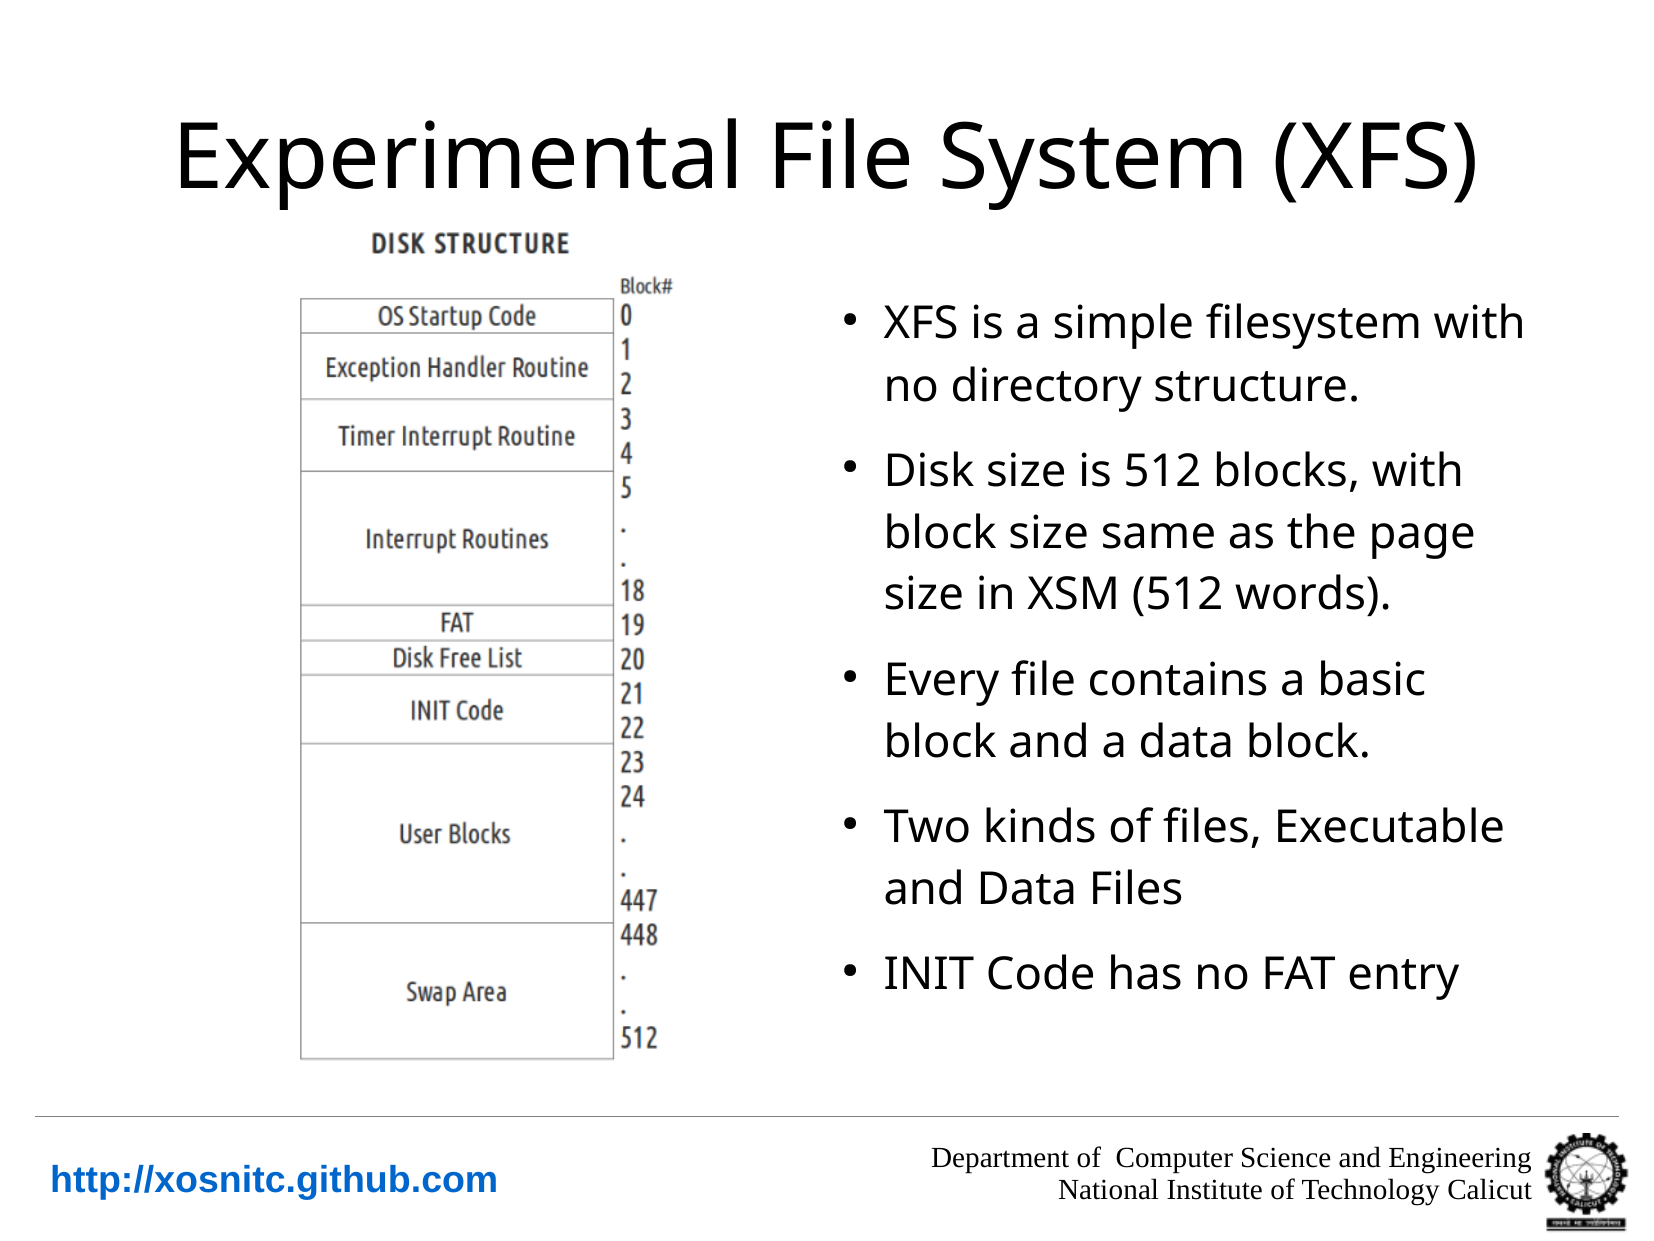

# Experimental File System (XFS)
XFS is a simple filesystem with no directory structure.
Disk size is 512 blocks, with block size same as the page size in XSM (512 words).
Every file contains a basic block and a data block.
Two kinds of files, Executable and Data Files
INIT Code has no FAT entry